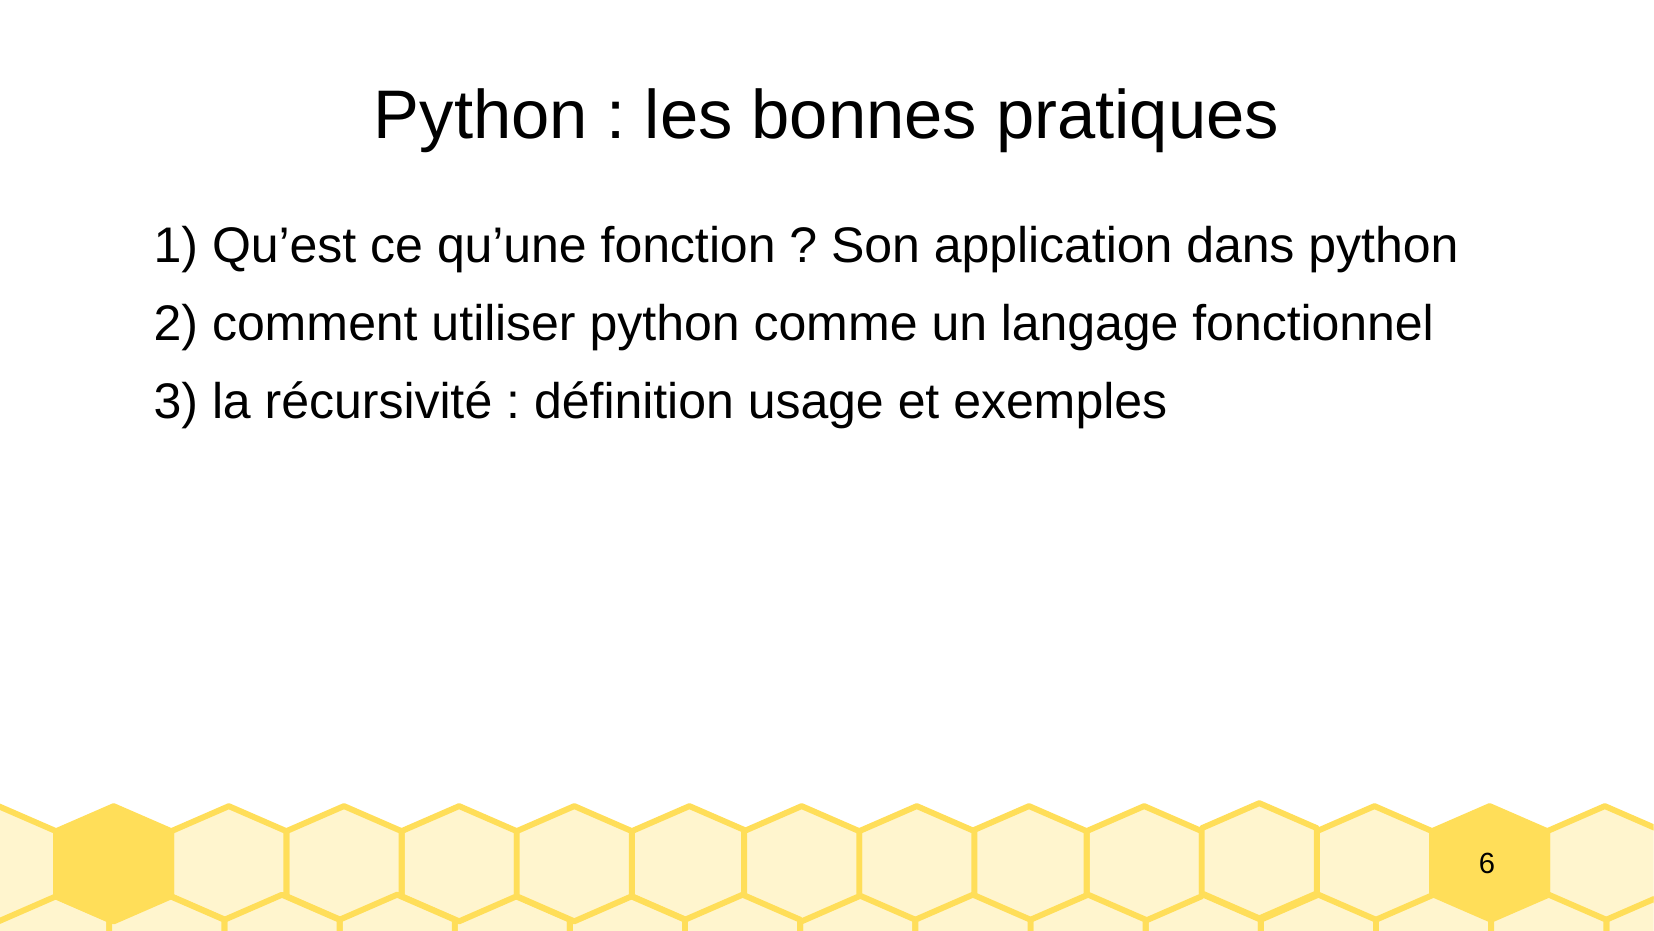

# Python : les bonnes pratiques
1) Qu’est ce qu’une fonction ? Son application dans python
2) comment utiliser python comme un langage fonctionnel
3) la récursivité : définition usage et exemples